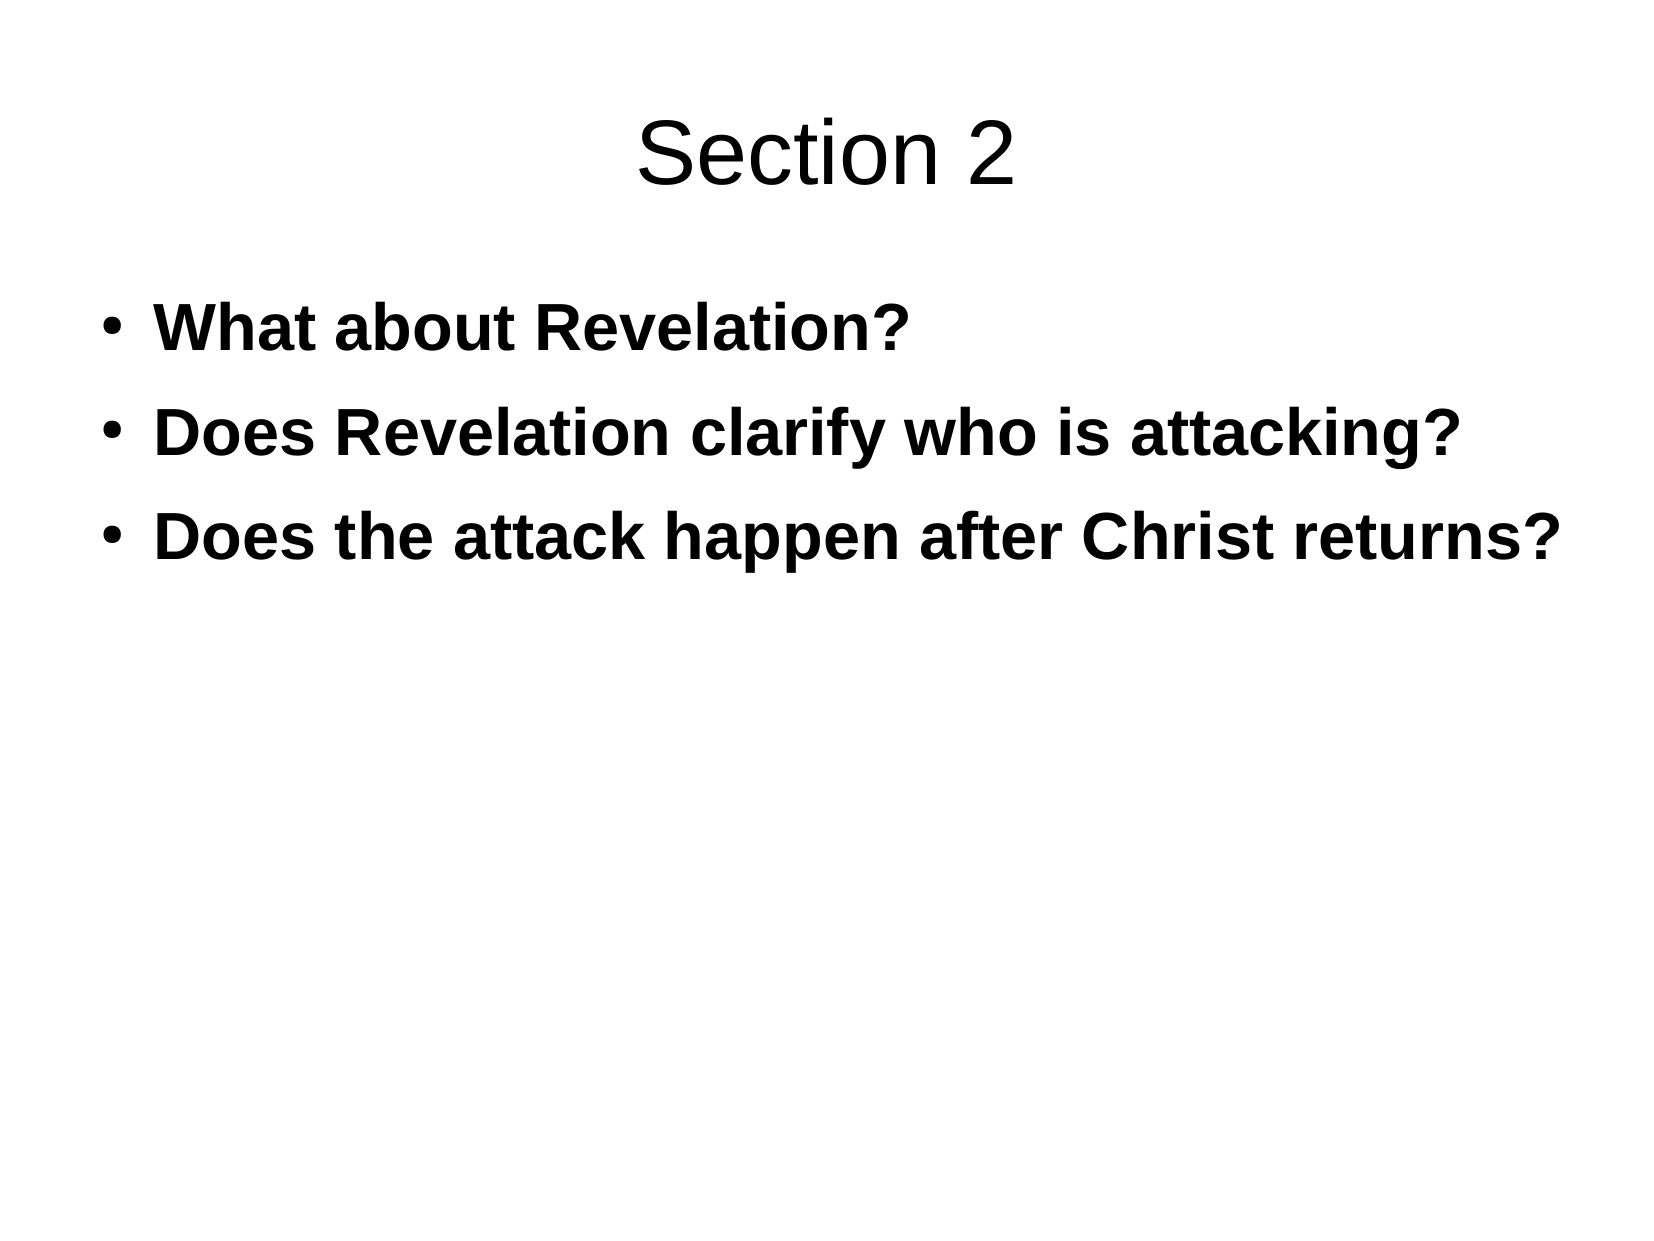

# Section 2
What about Revelation?
Does Revelation clarify who is attacking?
Does the attack happen after Christ returns?